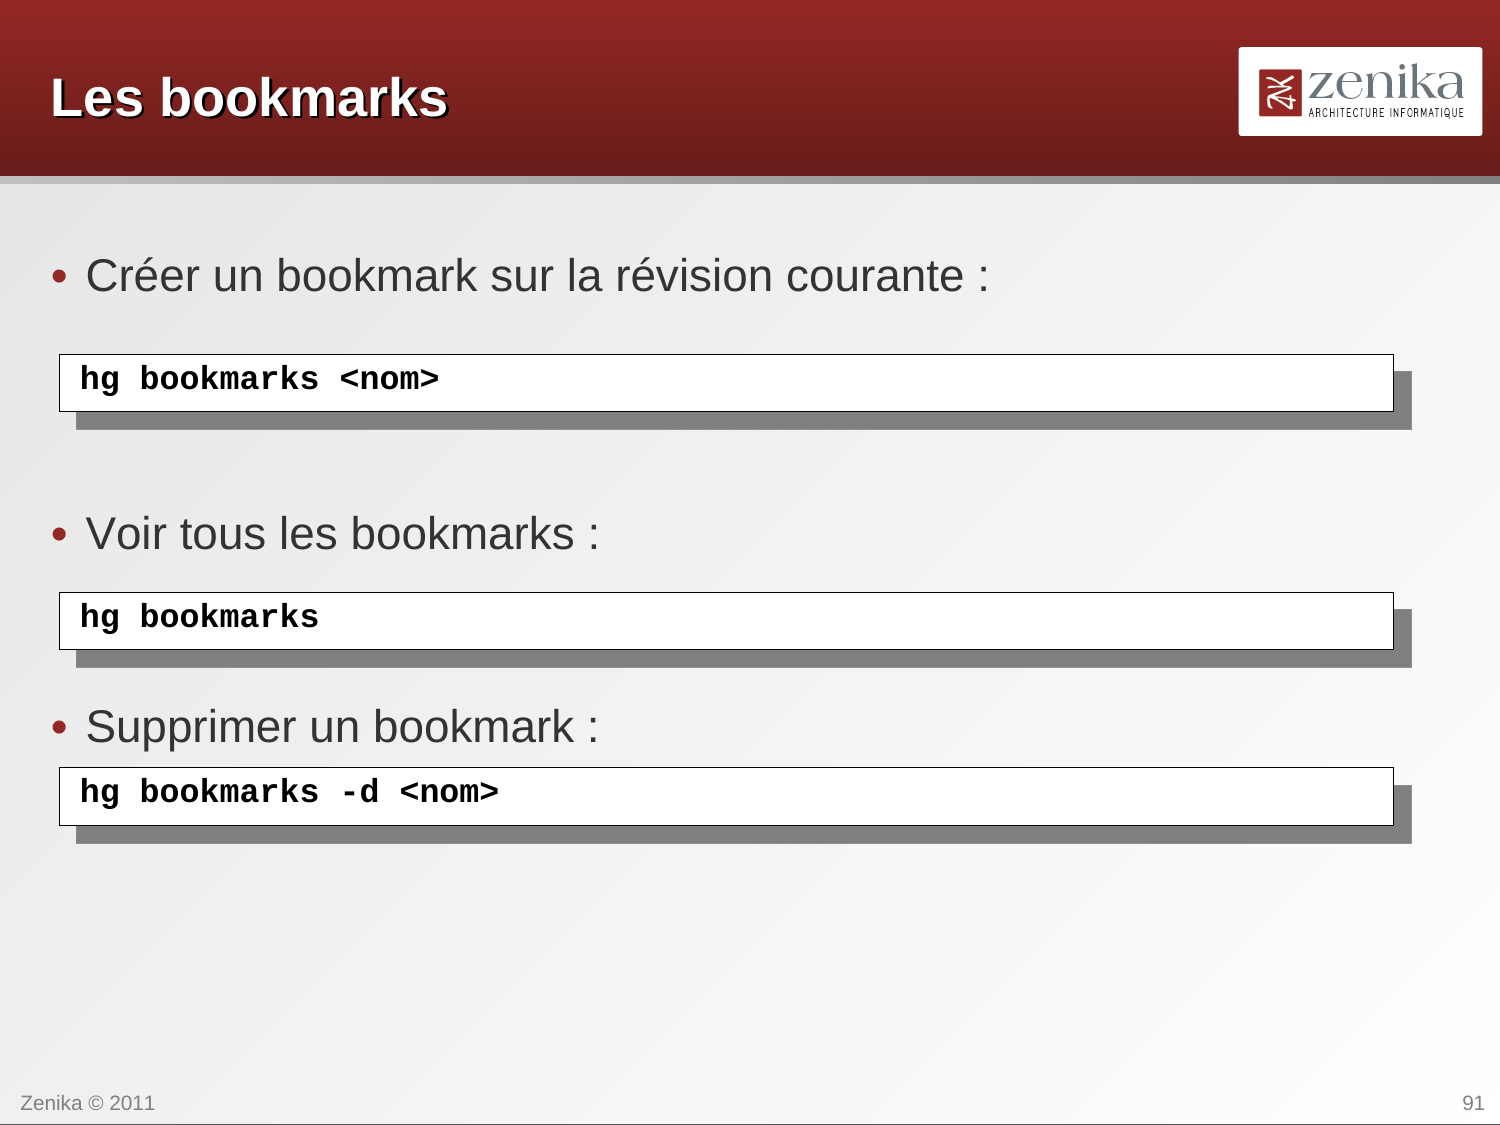

# Les bookmarks
Créer un bookmark sur la révision courante :
Voir tous les bookmarks :
Supprimer un bookmark :
hg bookmarks <nom>
hg bookmarks
hg bookmarks -d <nom>